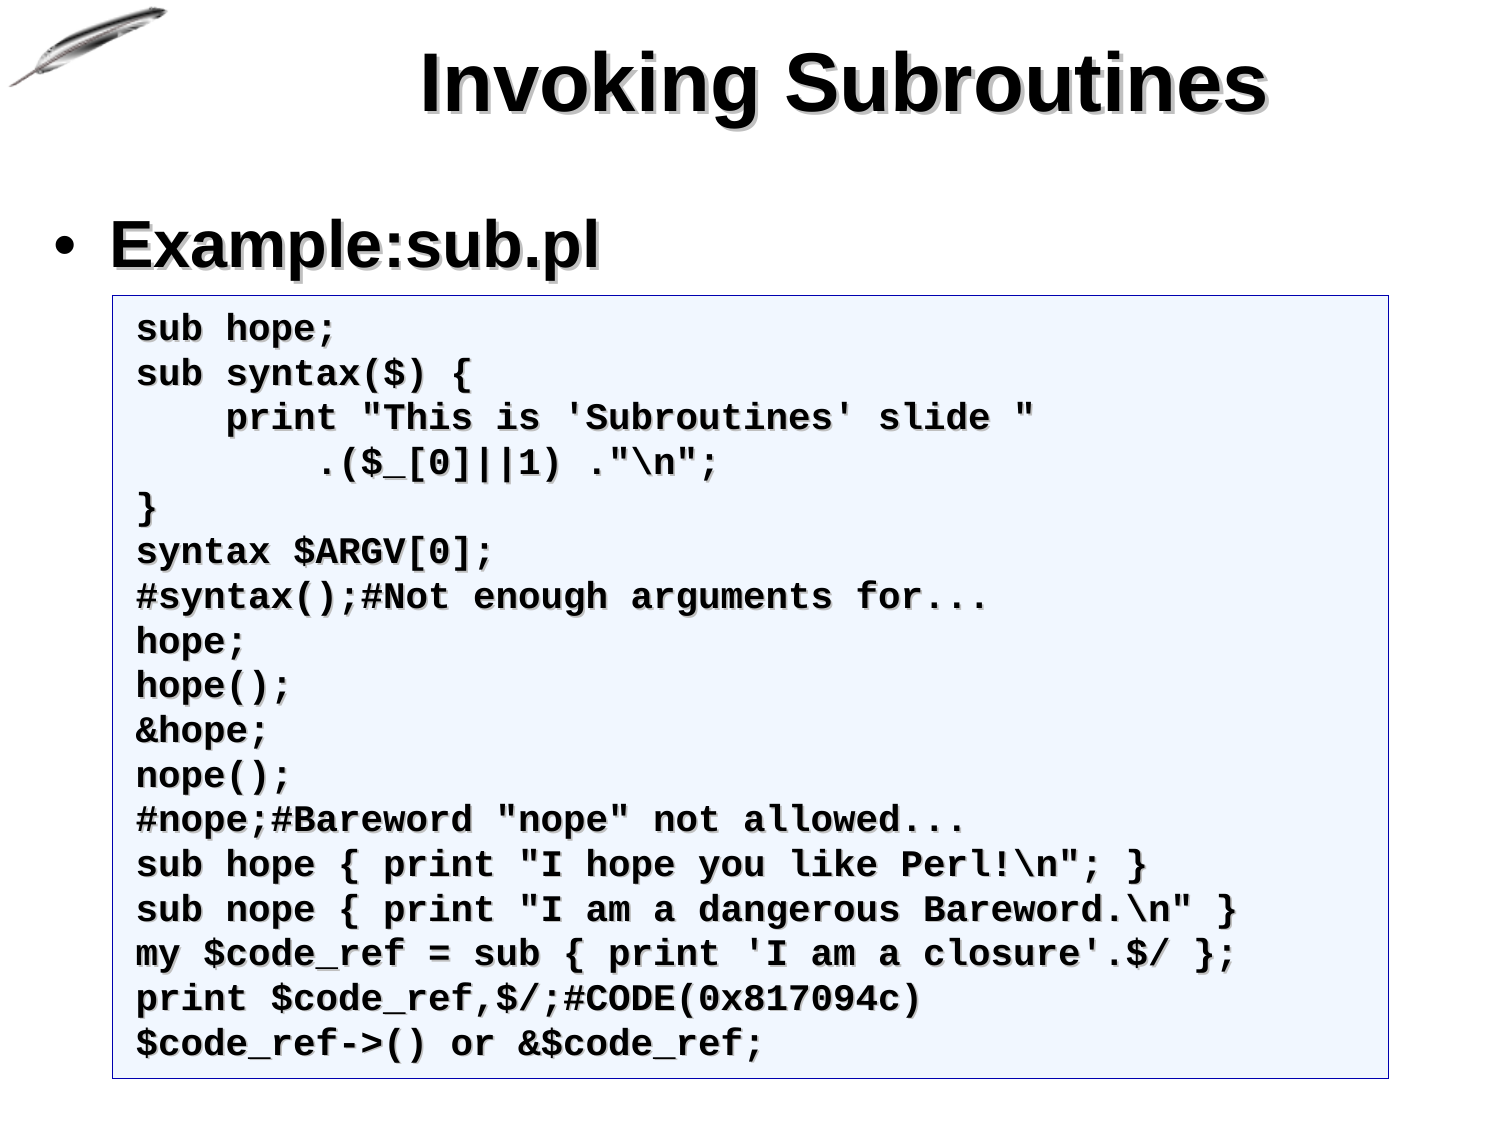

# Invoking Subroutines
Example:sub.pl
sub hope;
sub syntax($) {
 print "This is 'Subroutines' slide "
 .($_[0]||1) ."\n";
}
syntax $ARGV[0];
#syntax();#Not enough arguments for...
hope;
hope();
&hope;
nope();
#nope;#Bareword "nope" not allowed...
sub hope { print "I hope you like Perl!\n"; }
sub nope { print "I am a dangerous Bareword.\n" }
my $code_ref = sub { print 'I am a closure'.$/ };
print $code_ref,$/;#CODE(0x817094c)
$code_ref->() or &$code_ref;